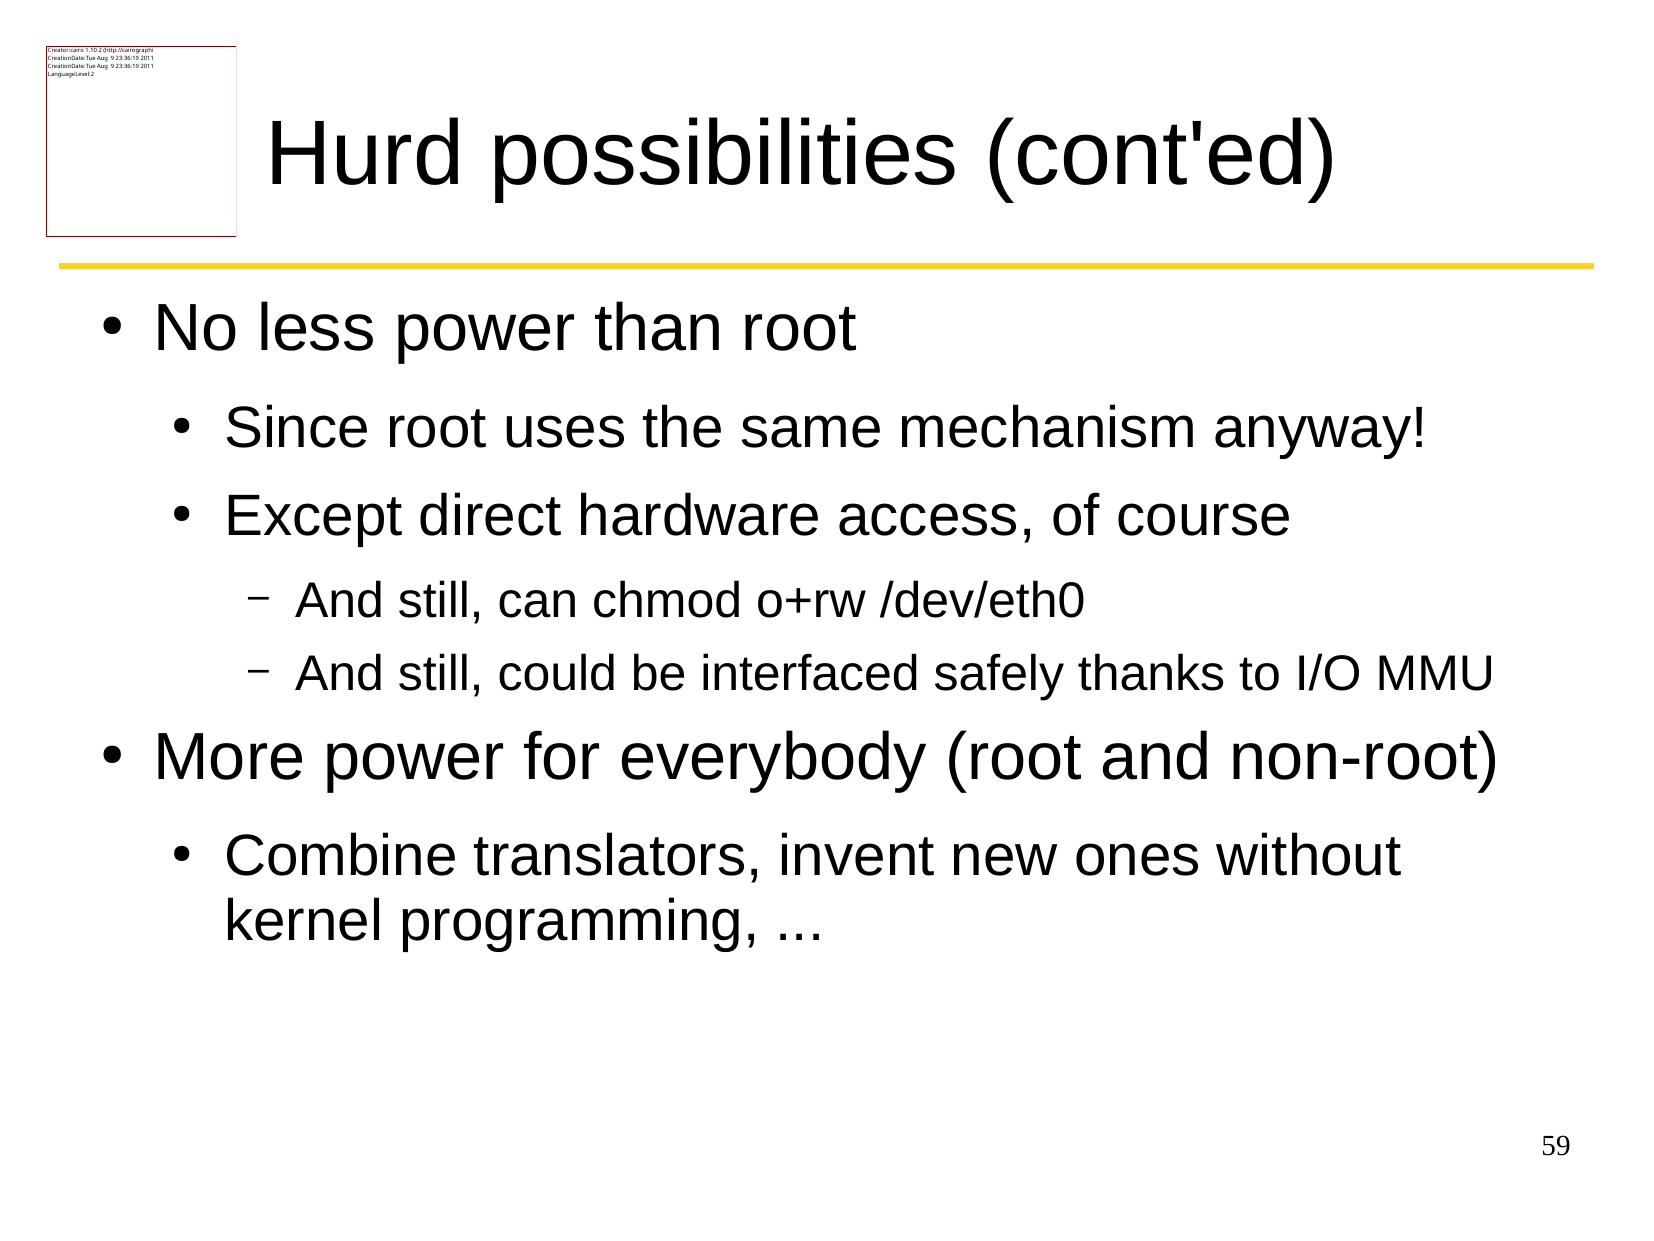

# Hurd possibilities (cont'ed)
No less power than root
Since root uses the same mechanism anyway!
Except direct hardware access, of course
And still, can chmod o+rw /dev/eth0
And still, could be interfaced safely thanks to I/O MMU
More power for everybody (root and non-root)
Combine translators, invent new ones without kernel programming, ...
59